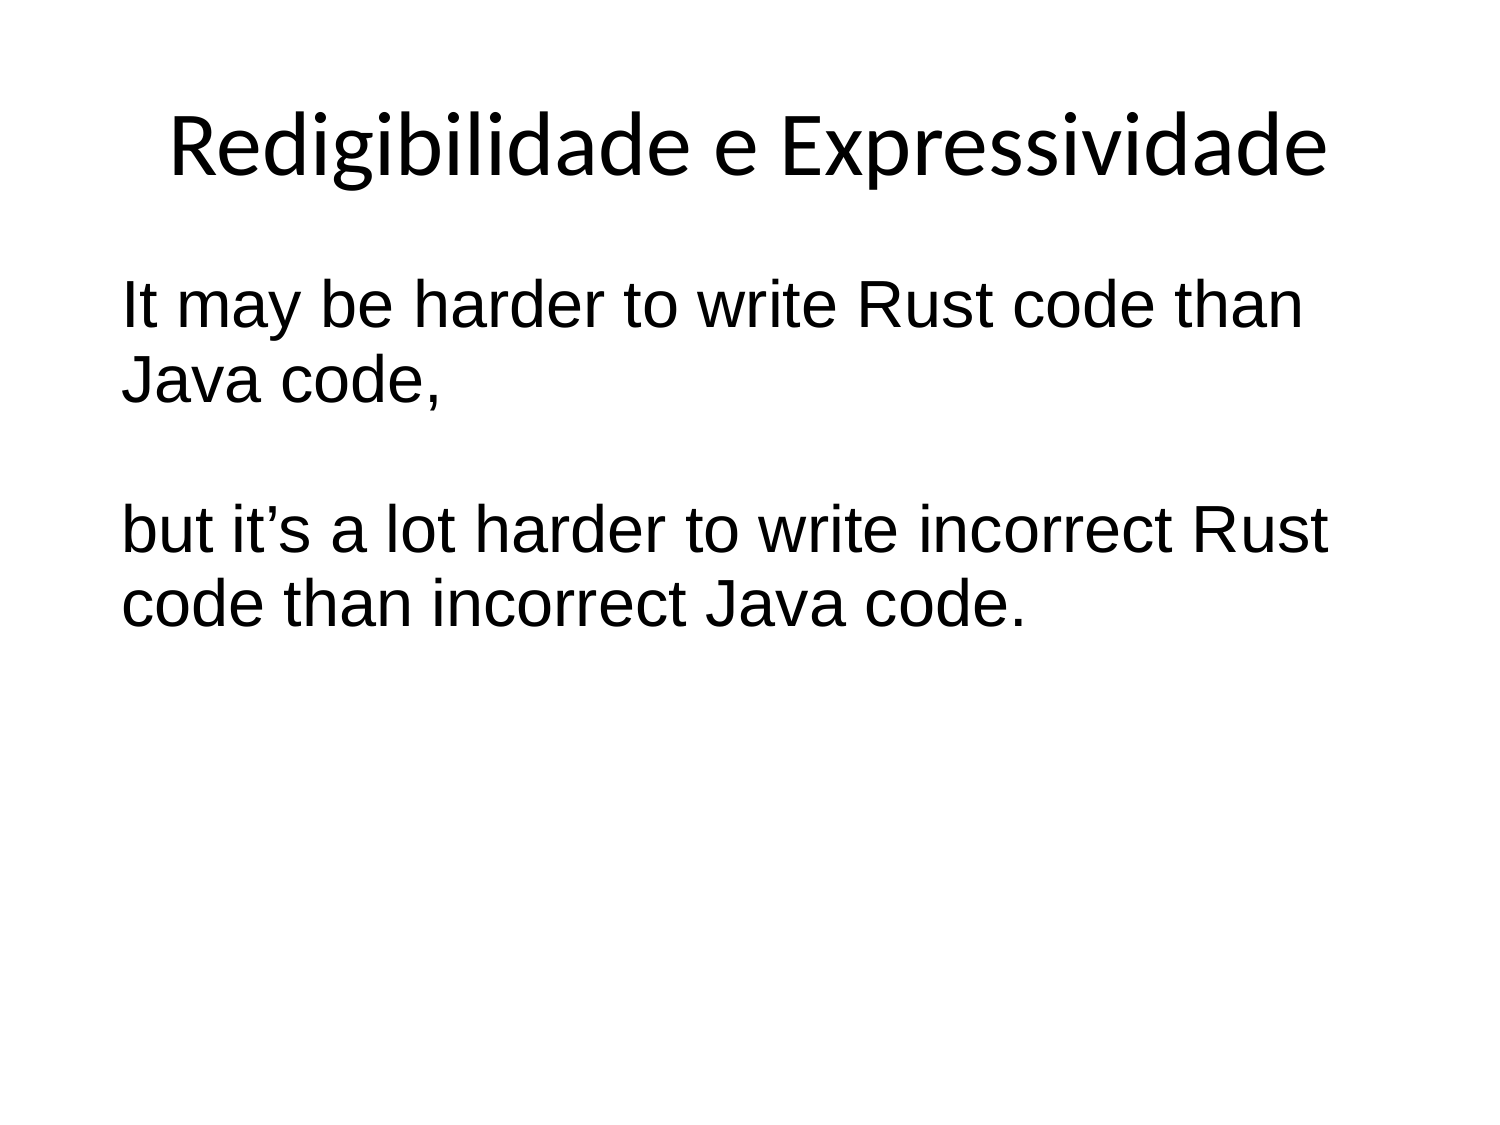

# Redigibilidade e Expressividade
It may be harder to write Rust code than Java code,
but it’s a lot harder to write incorrect Rust code than incorrect Java code.